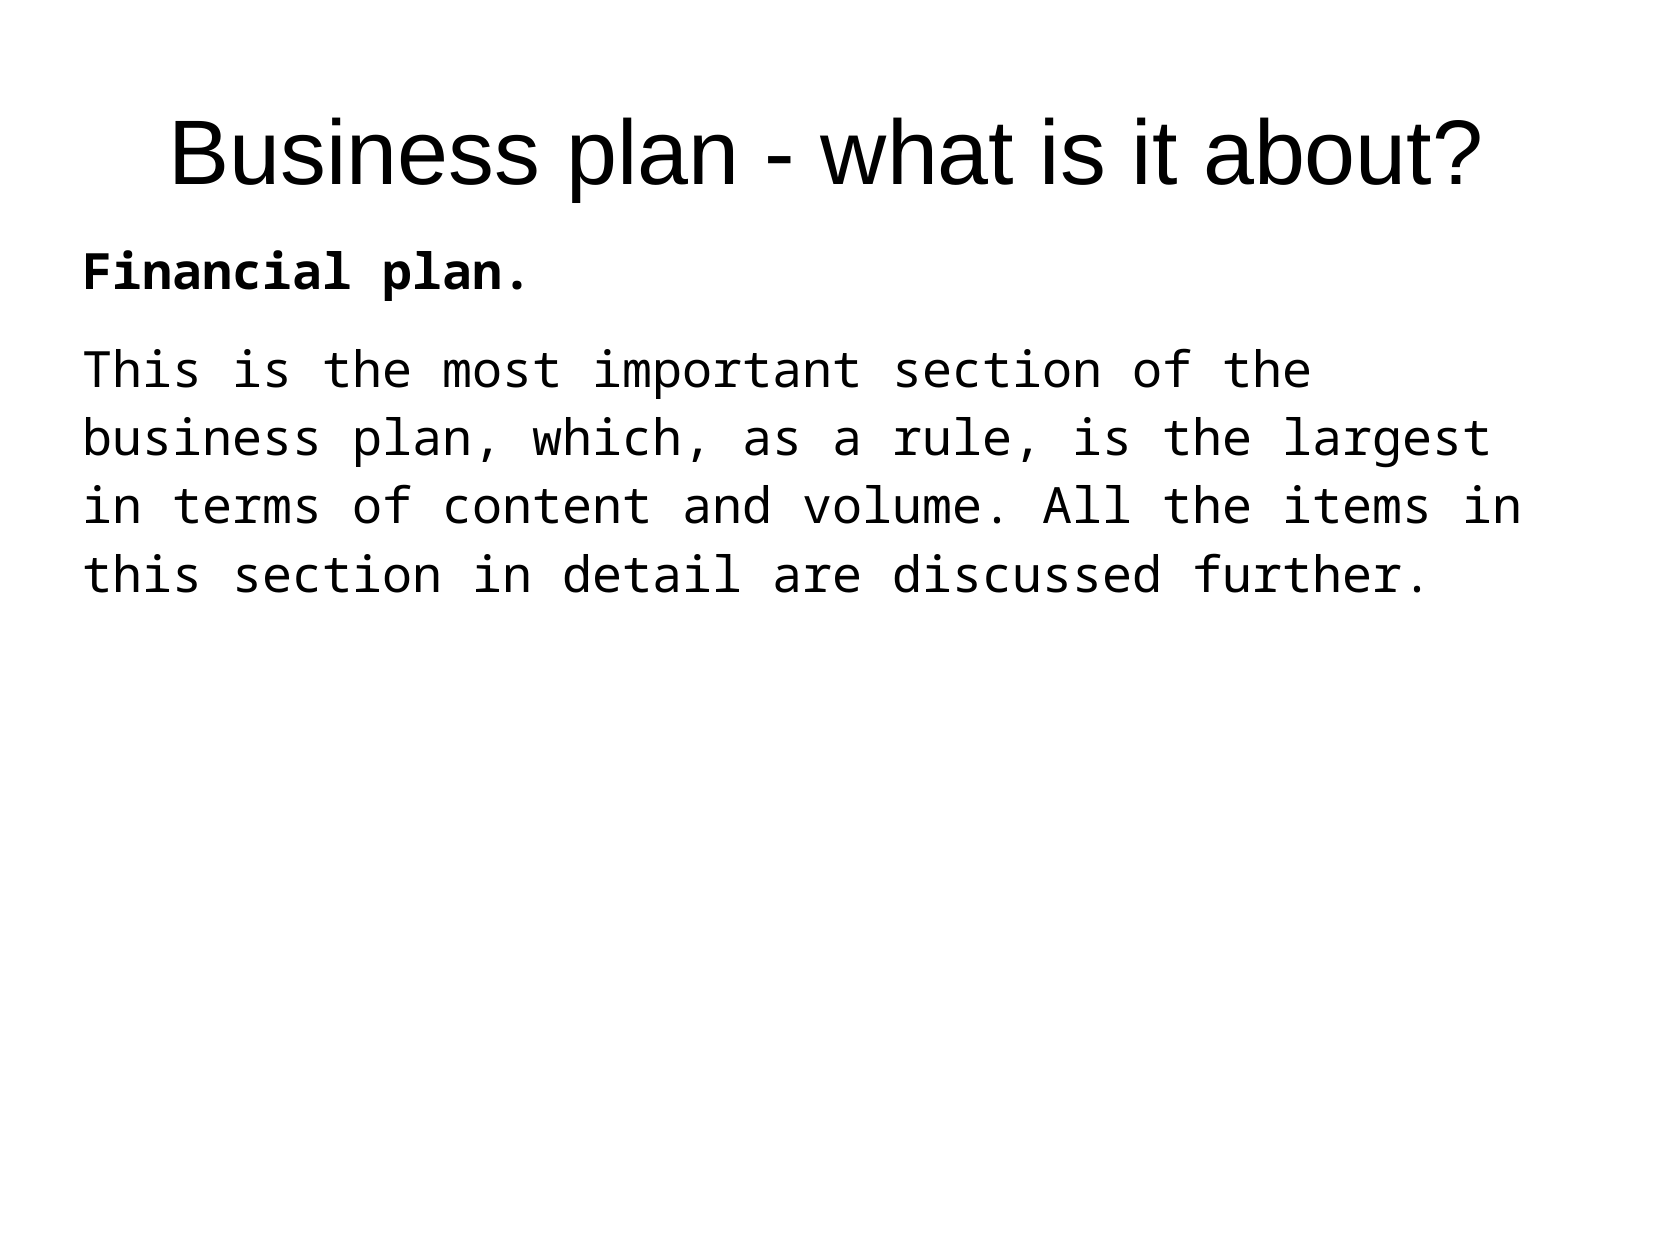

# Business plan - what is it about?
Financial plan.
This is the most important section of the business plan, which, as a rule, is the largest in terms of content and volume. All the items in this section in detail are discussed further.